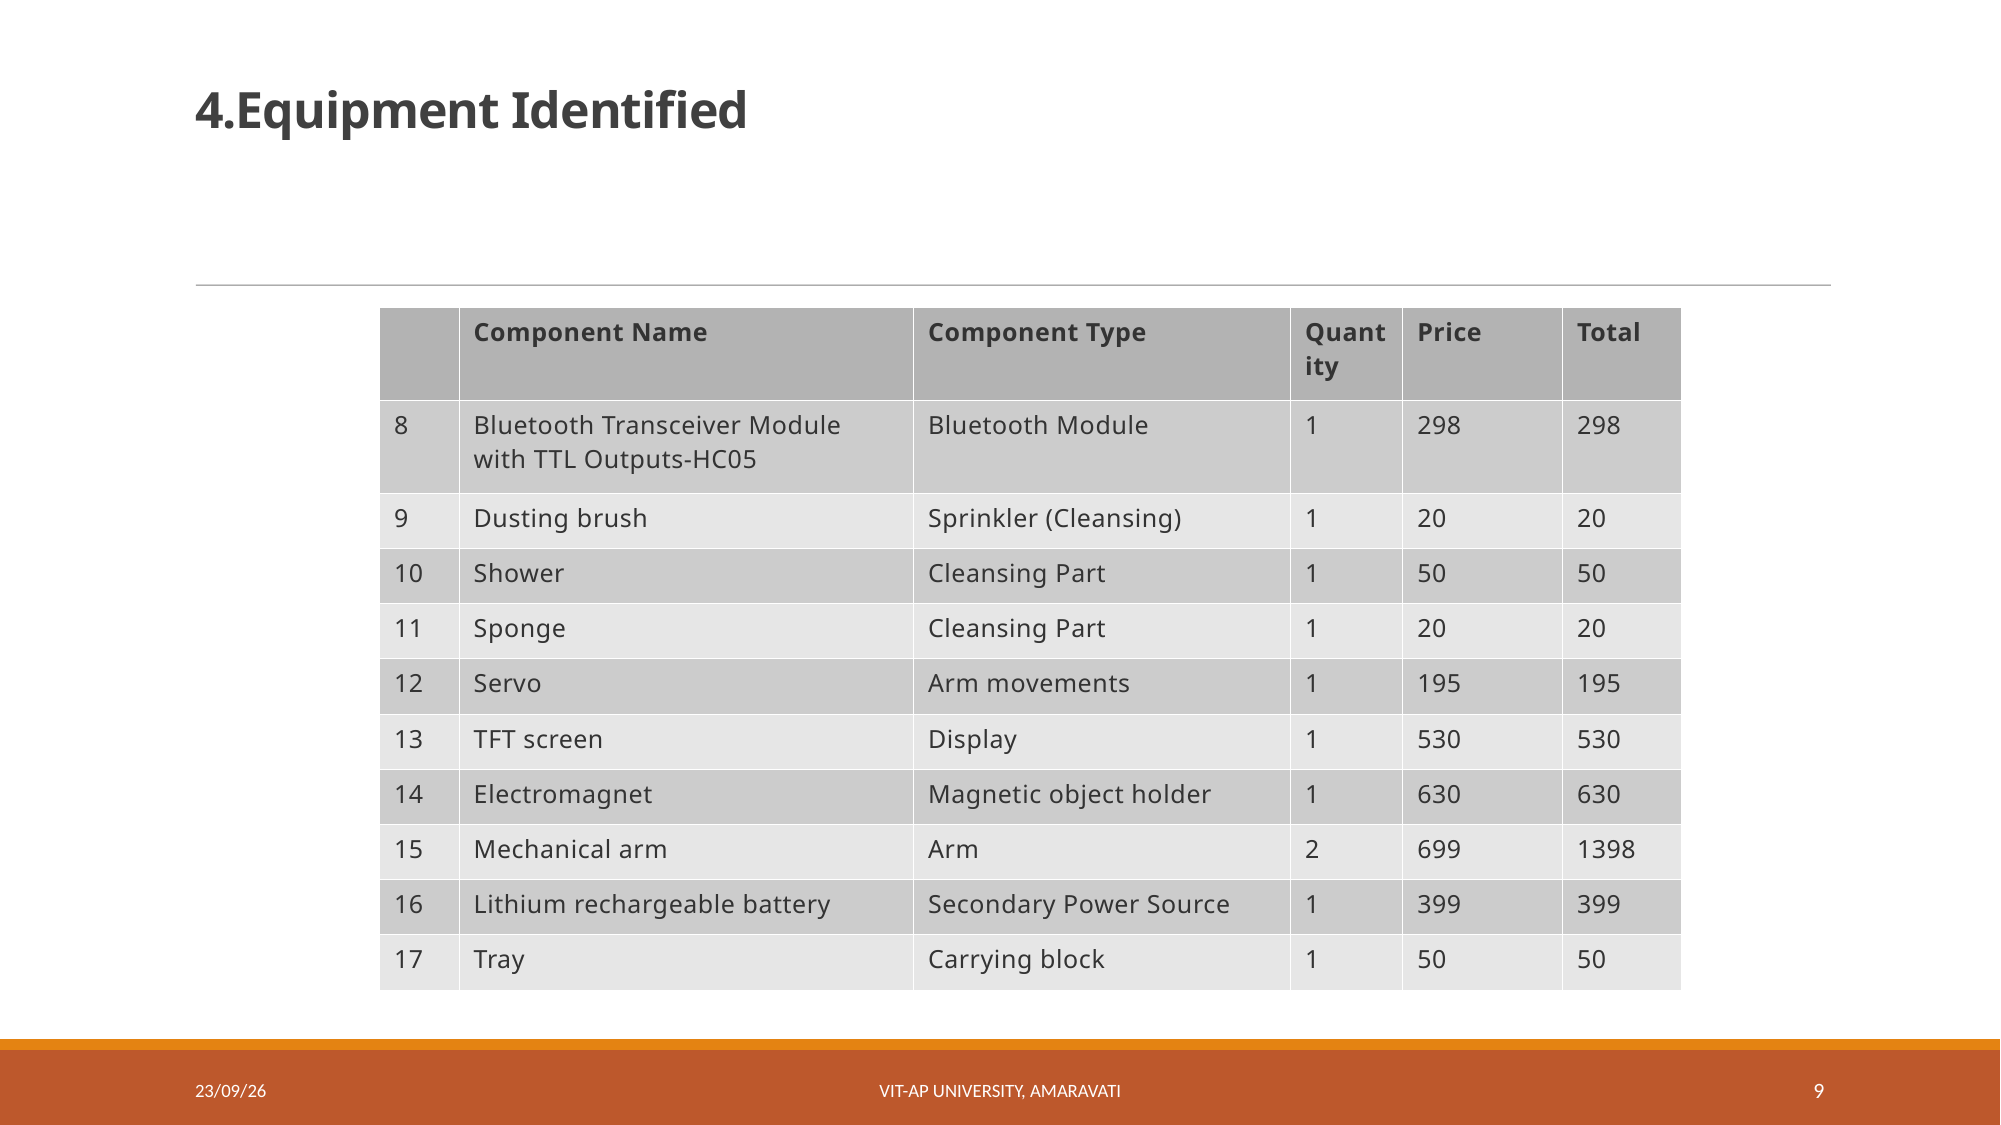

# 4.Equipment Identified
| | Component Name | Component Type | Quantity | Price | Total |
| --- | --- | --- | --- | --- | --- |
| 8 | Bluetooth Transceiver Module with TTL Outputs-HC05 | Bluetooth Module | 1 | 298 | 298 |
| 9 | Dusting brush | Sprinkler (Cleansing) | 1 | 20 | 20 |
| 10 | Shower | Cleansing Part | 1 | 50 | 50 |
| 11 | Sponge | Cleansing Part | 1 | 20 | 20 |
| 12 | Servo | Arm movements | 1 | 195 | 195 |
| 13 | TFT screen | Display | 1 | 530 | 530 |
| 14 | Electromagnet | Magnetic object holder | 1 | 630 | 630 |
| 15 | Mechanical arm | Arm | 2 | 699 | 1398 |
| 16 | Lithium rechargeable battery | Secondary Power Source | 1 | 399 | 399 |
| 17 | Tray | Carrying block | 1 | 50 | 50 |
VIT-AP University, Amaravati